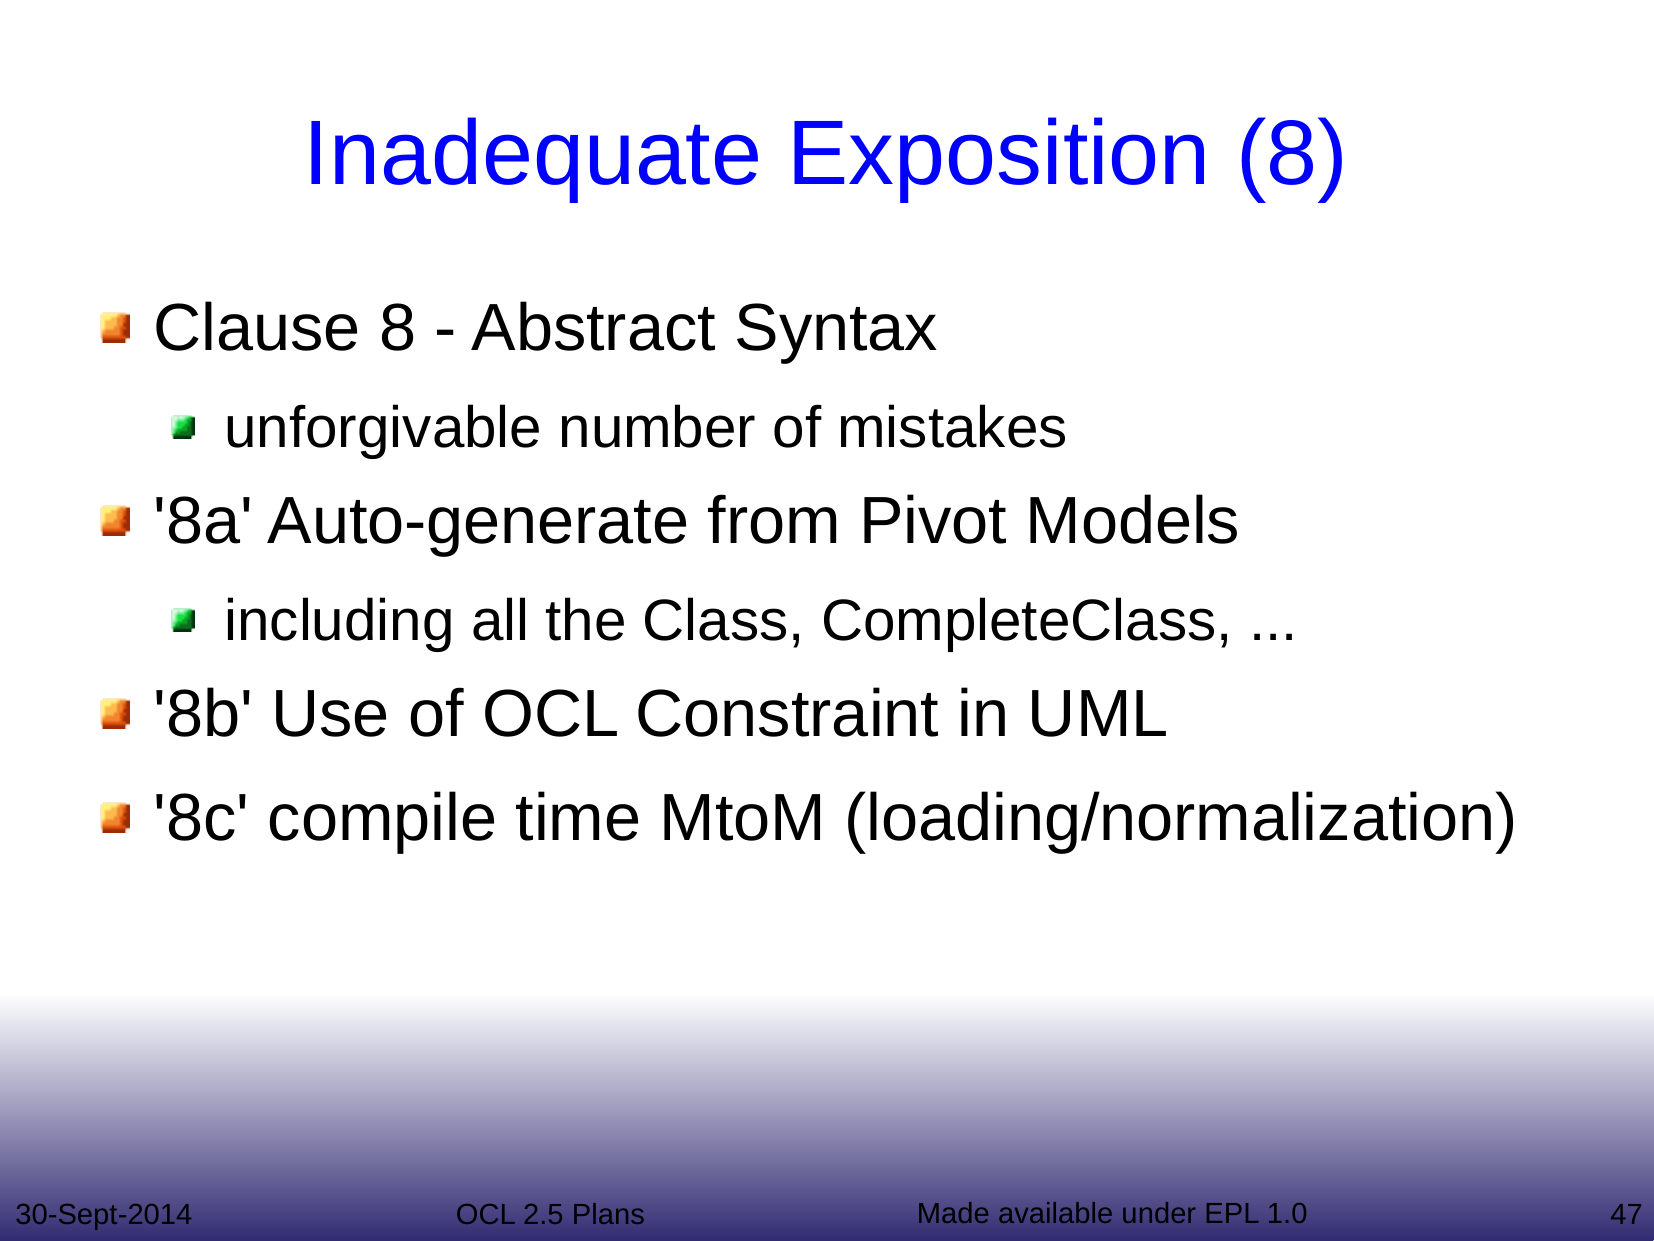

# Inadequate Exposition (8)
Clause 8 - Abstract Syntax
unforgivable number of mistakes
'8a' Auto-generate from Pivot Models
including all the Class, CompleteClass, ...
'8b' Use of OCL Constraint in UML
'8c' compile time MtoM (loading/normalization)
30-Sept-2014
OCL 2.5 Plans
47